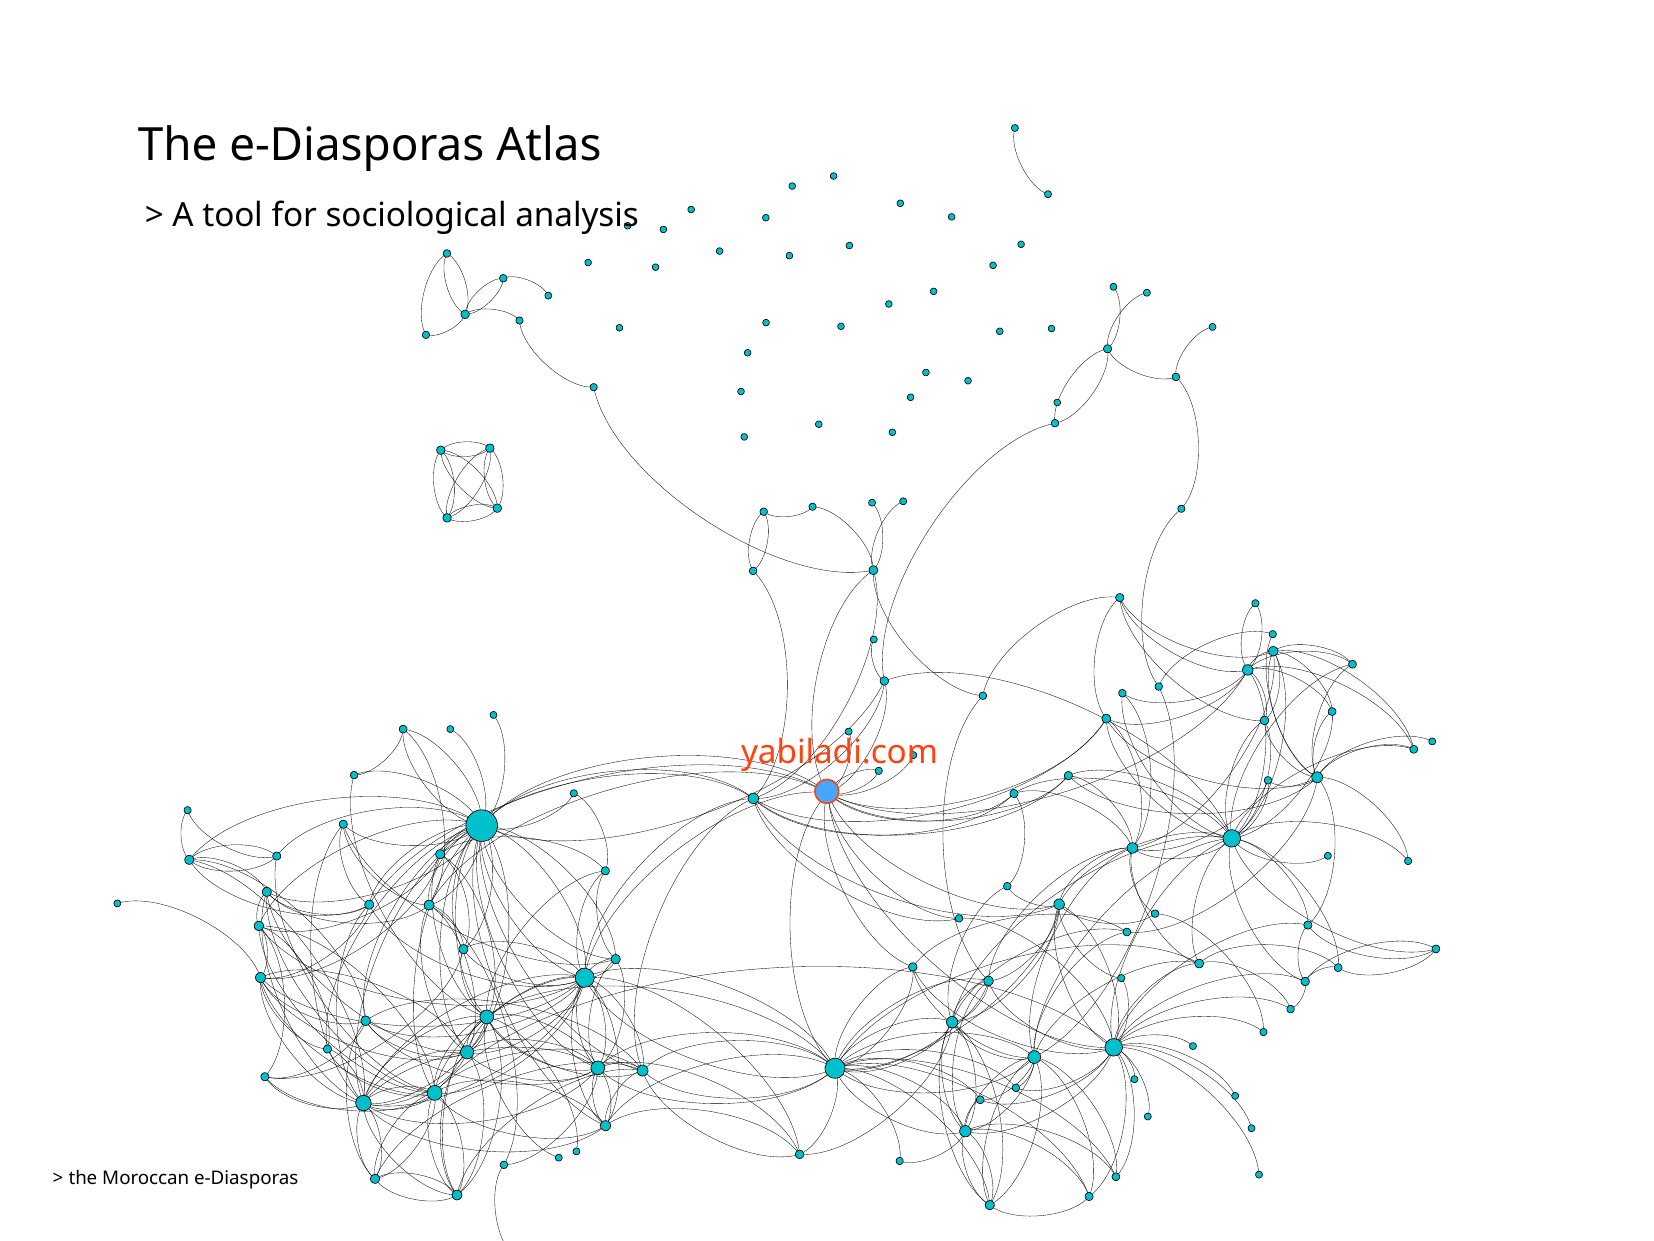

The e-Diasporas Atlas
> A tool for sociological analysis
yabiladi.com
> the Moroccan e-Diasporas